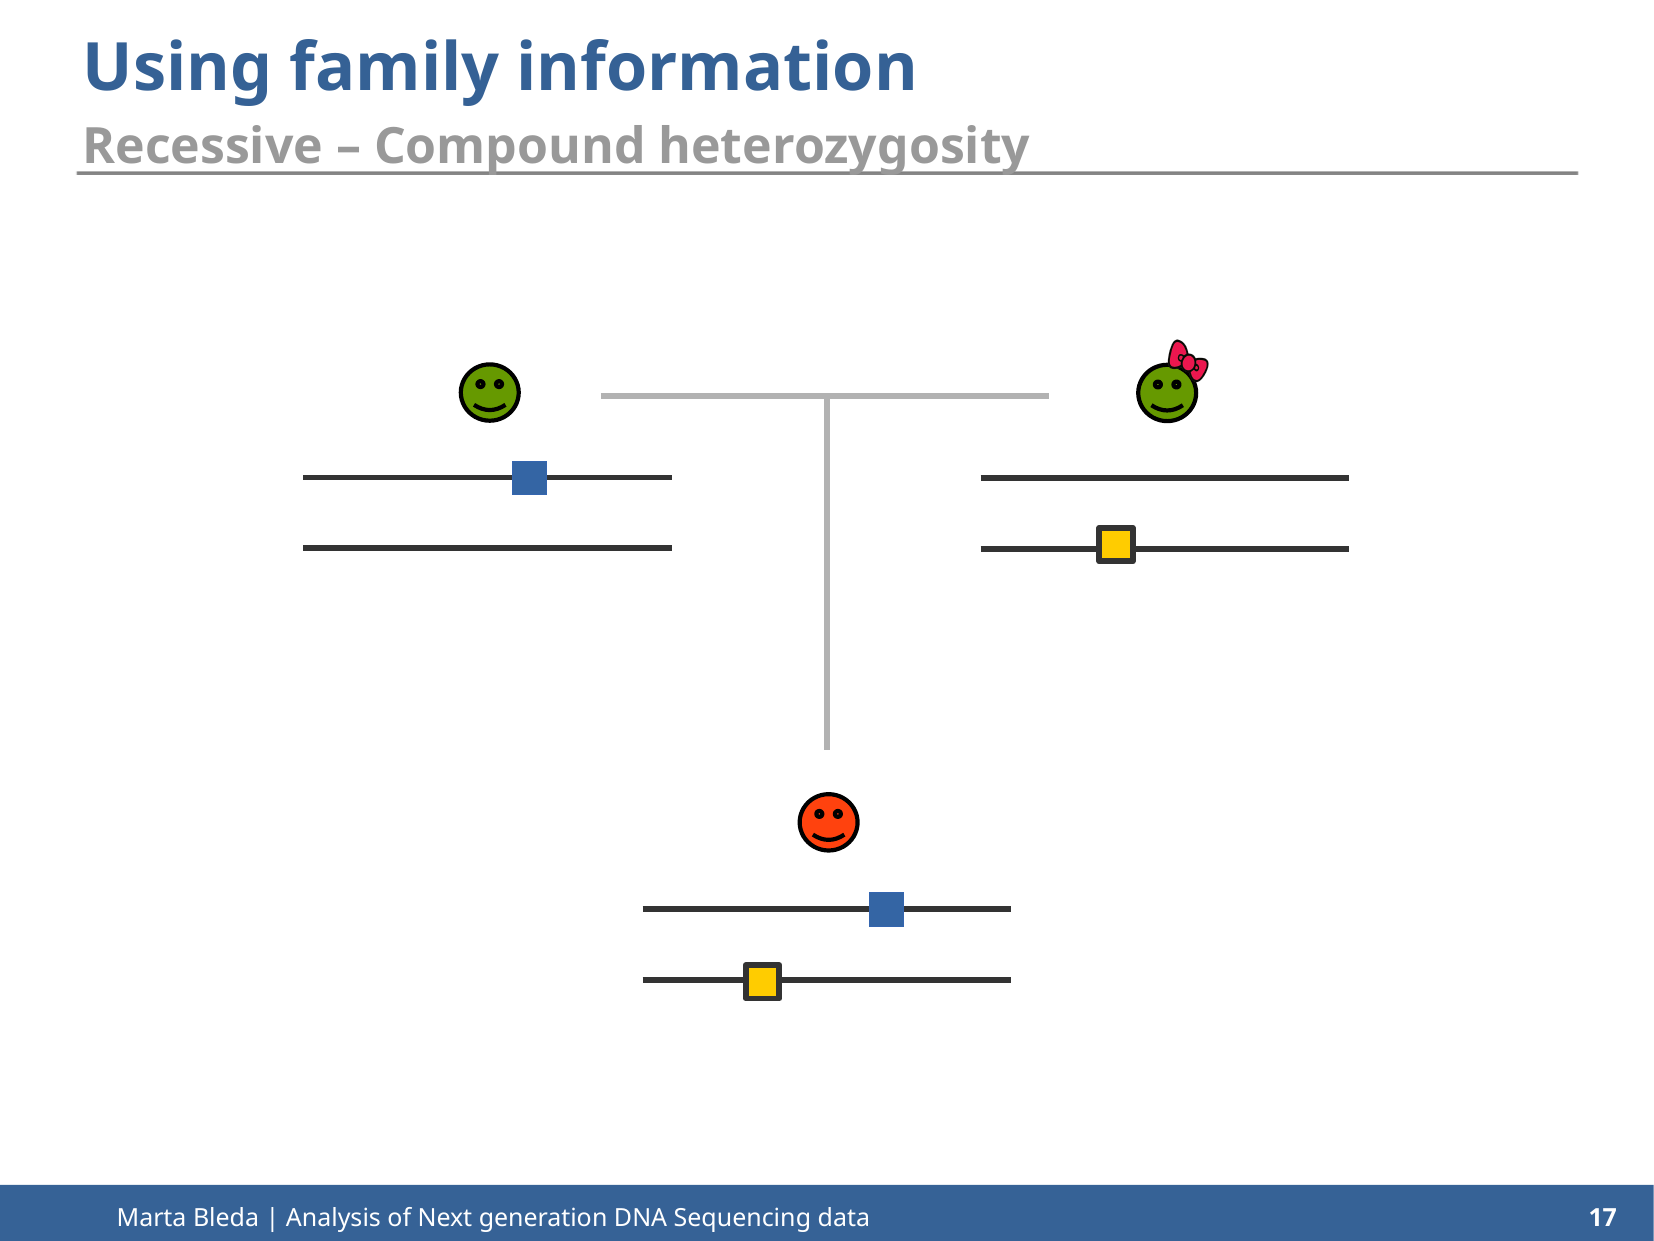

# Using family information Recessive – Compound heterozygosity
Marta Bleda | Analysis of Next generation DNA Sequencing data
17